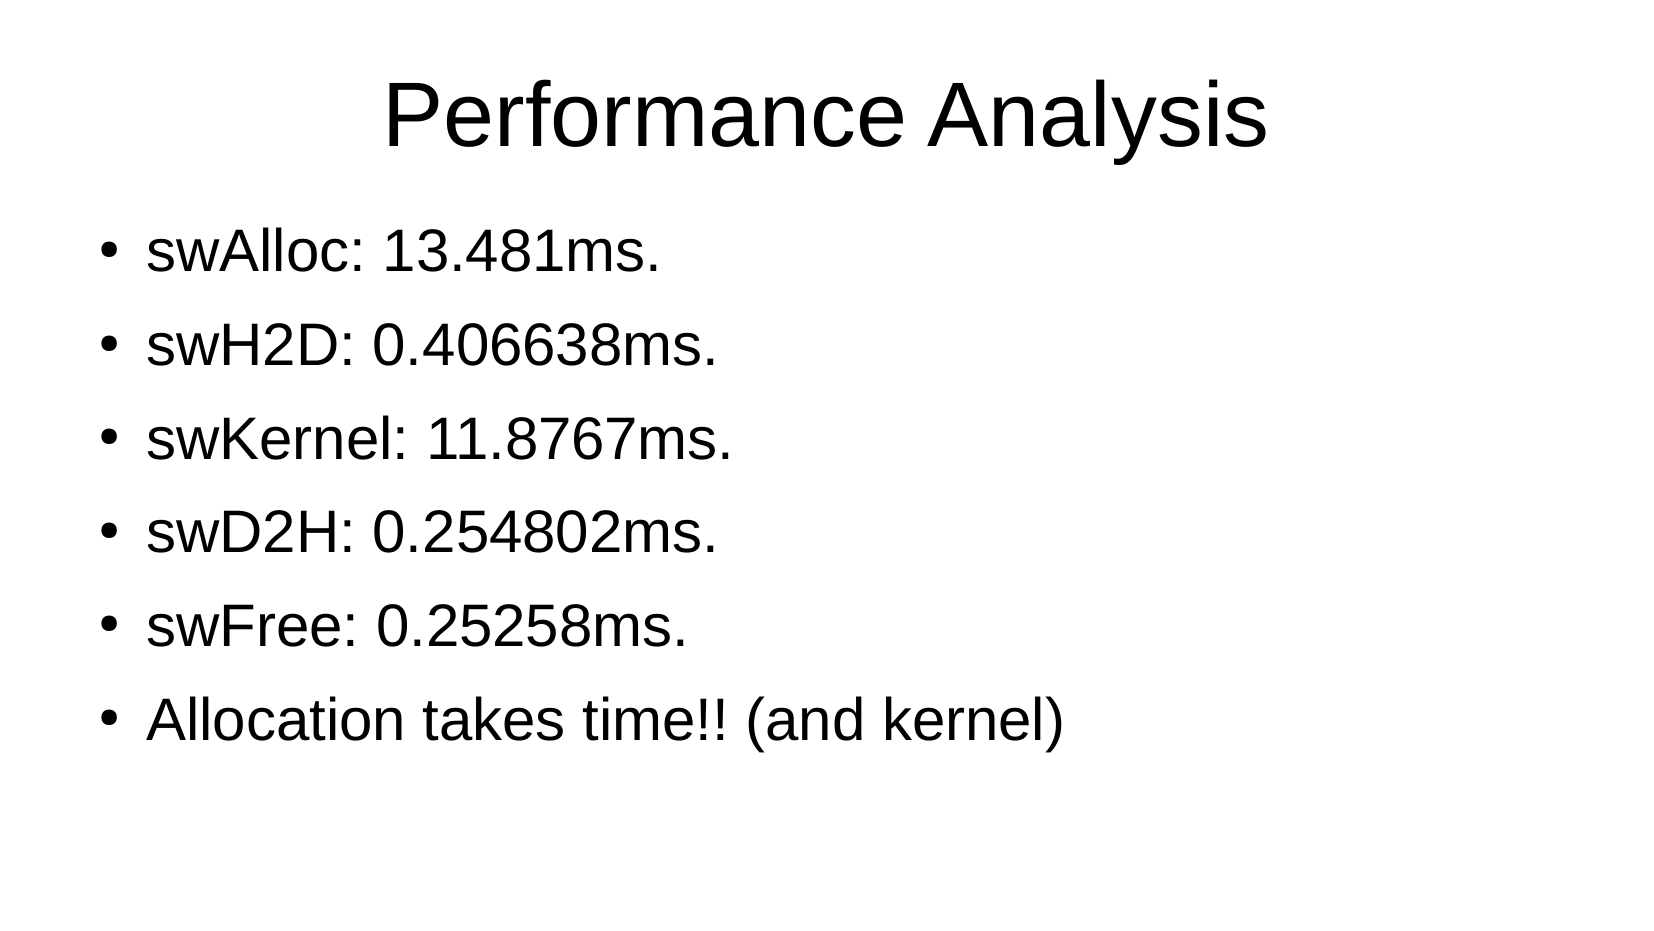

# Performance Analysis
swAlloc: 13.481ms.
swH2D: 0.406638ms.
swKernel: 11.8767ms.
swD2H: 0.254802ms.
swFree: 0.25258ms.
Allocation takes time!! (and kernel)